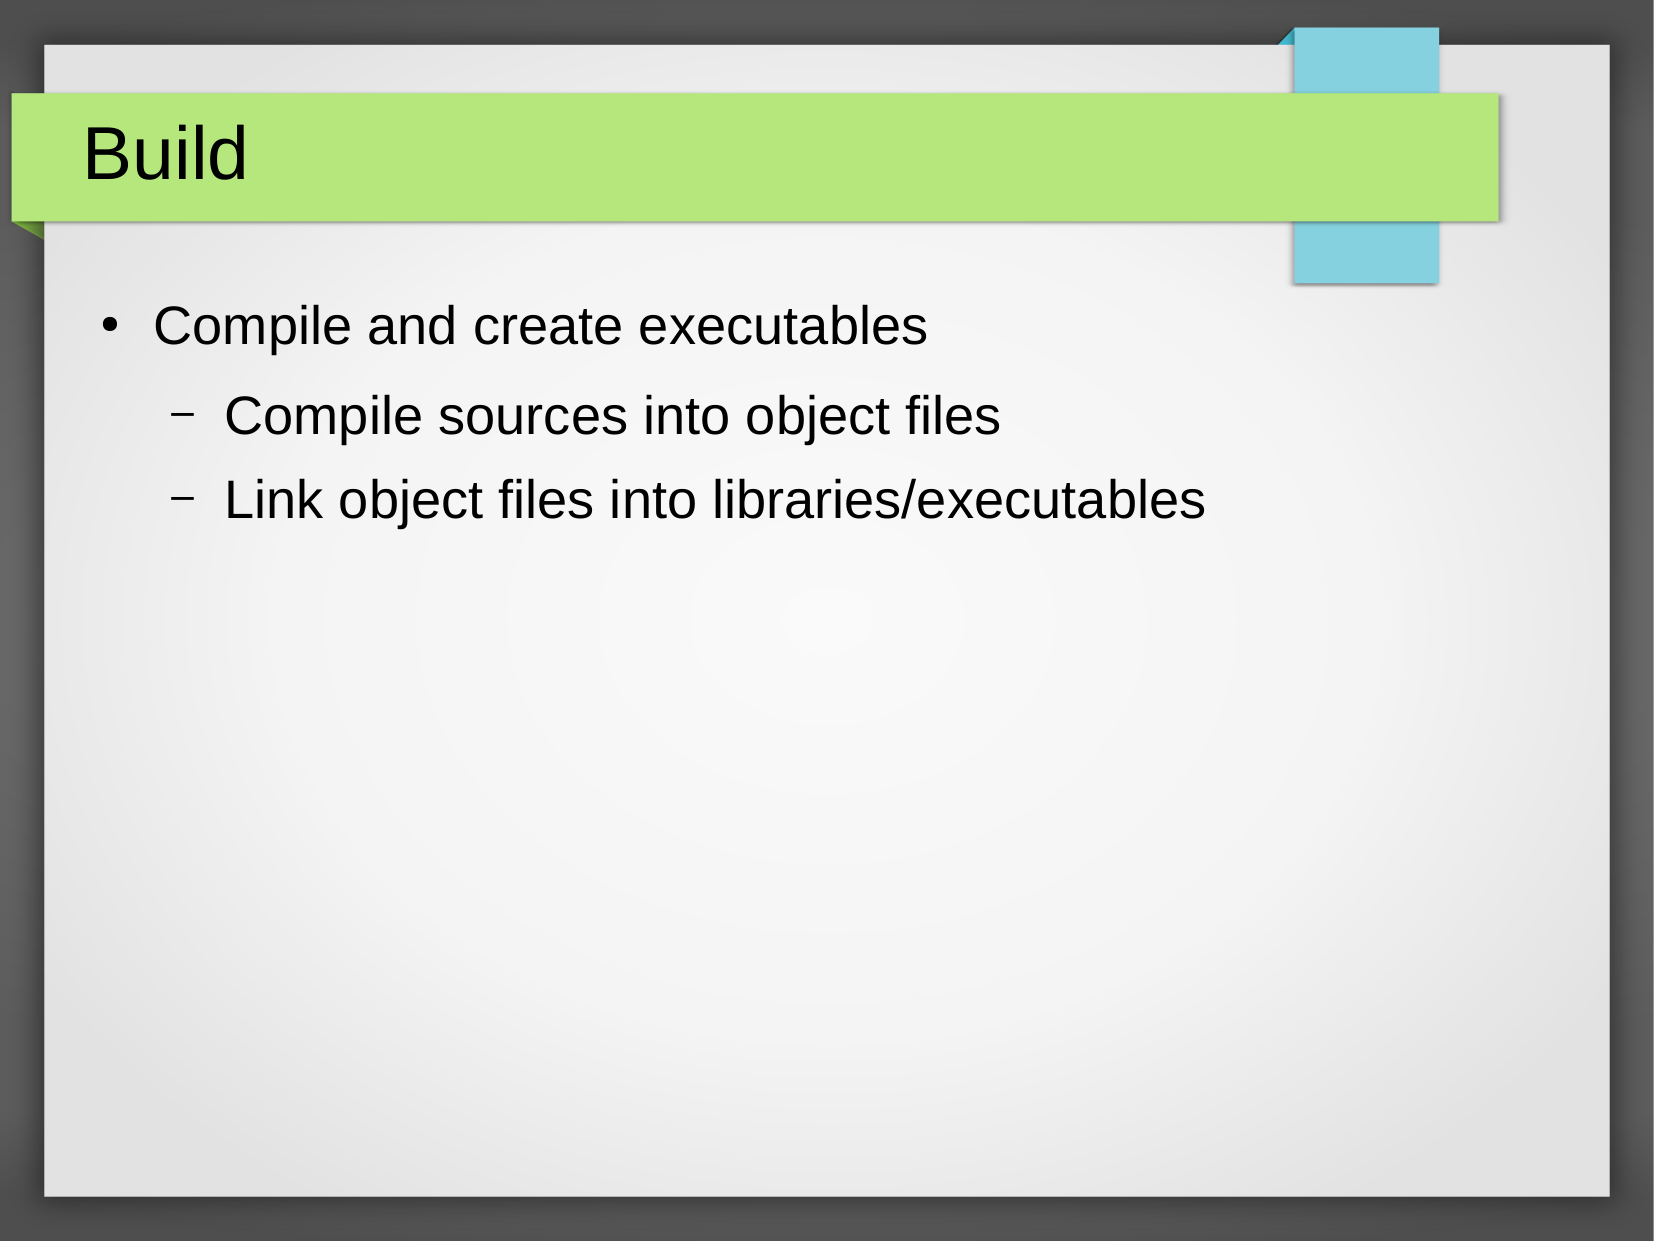

# Build
Compile and create executables
Compile sources into object files
Link object files into libraries/executables